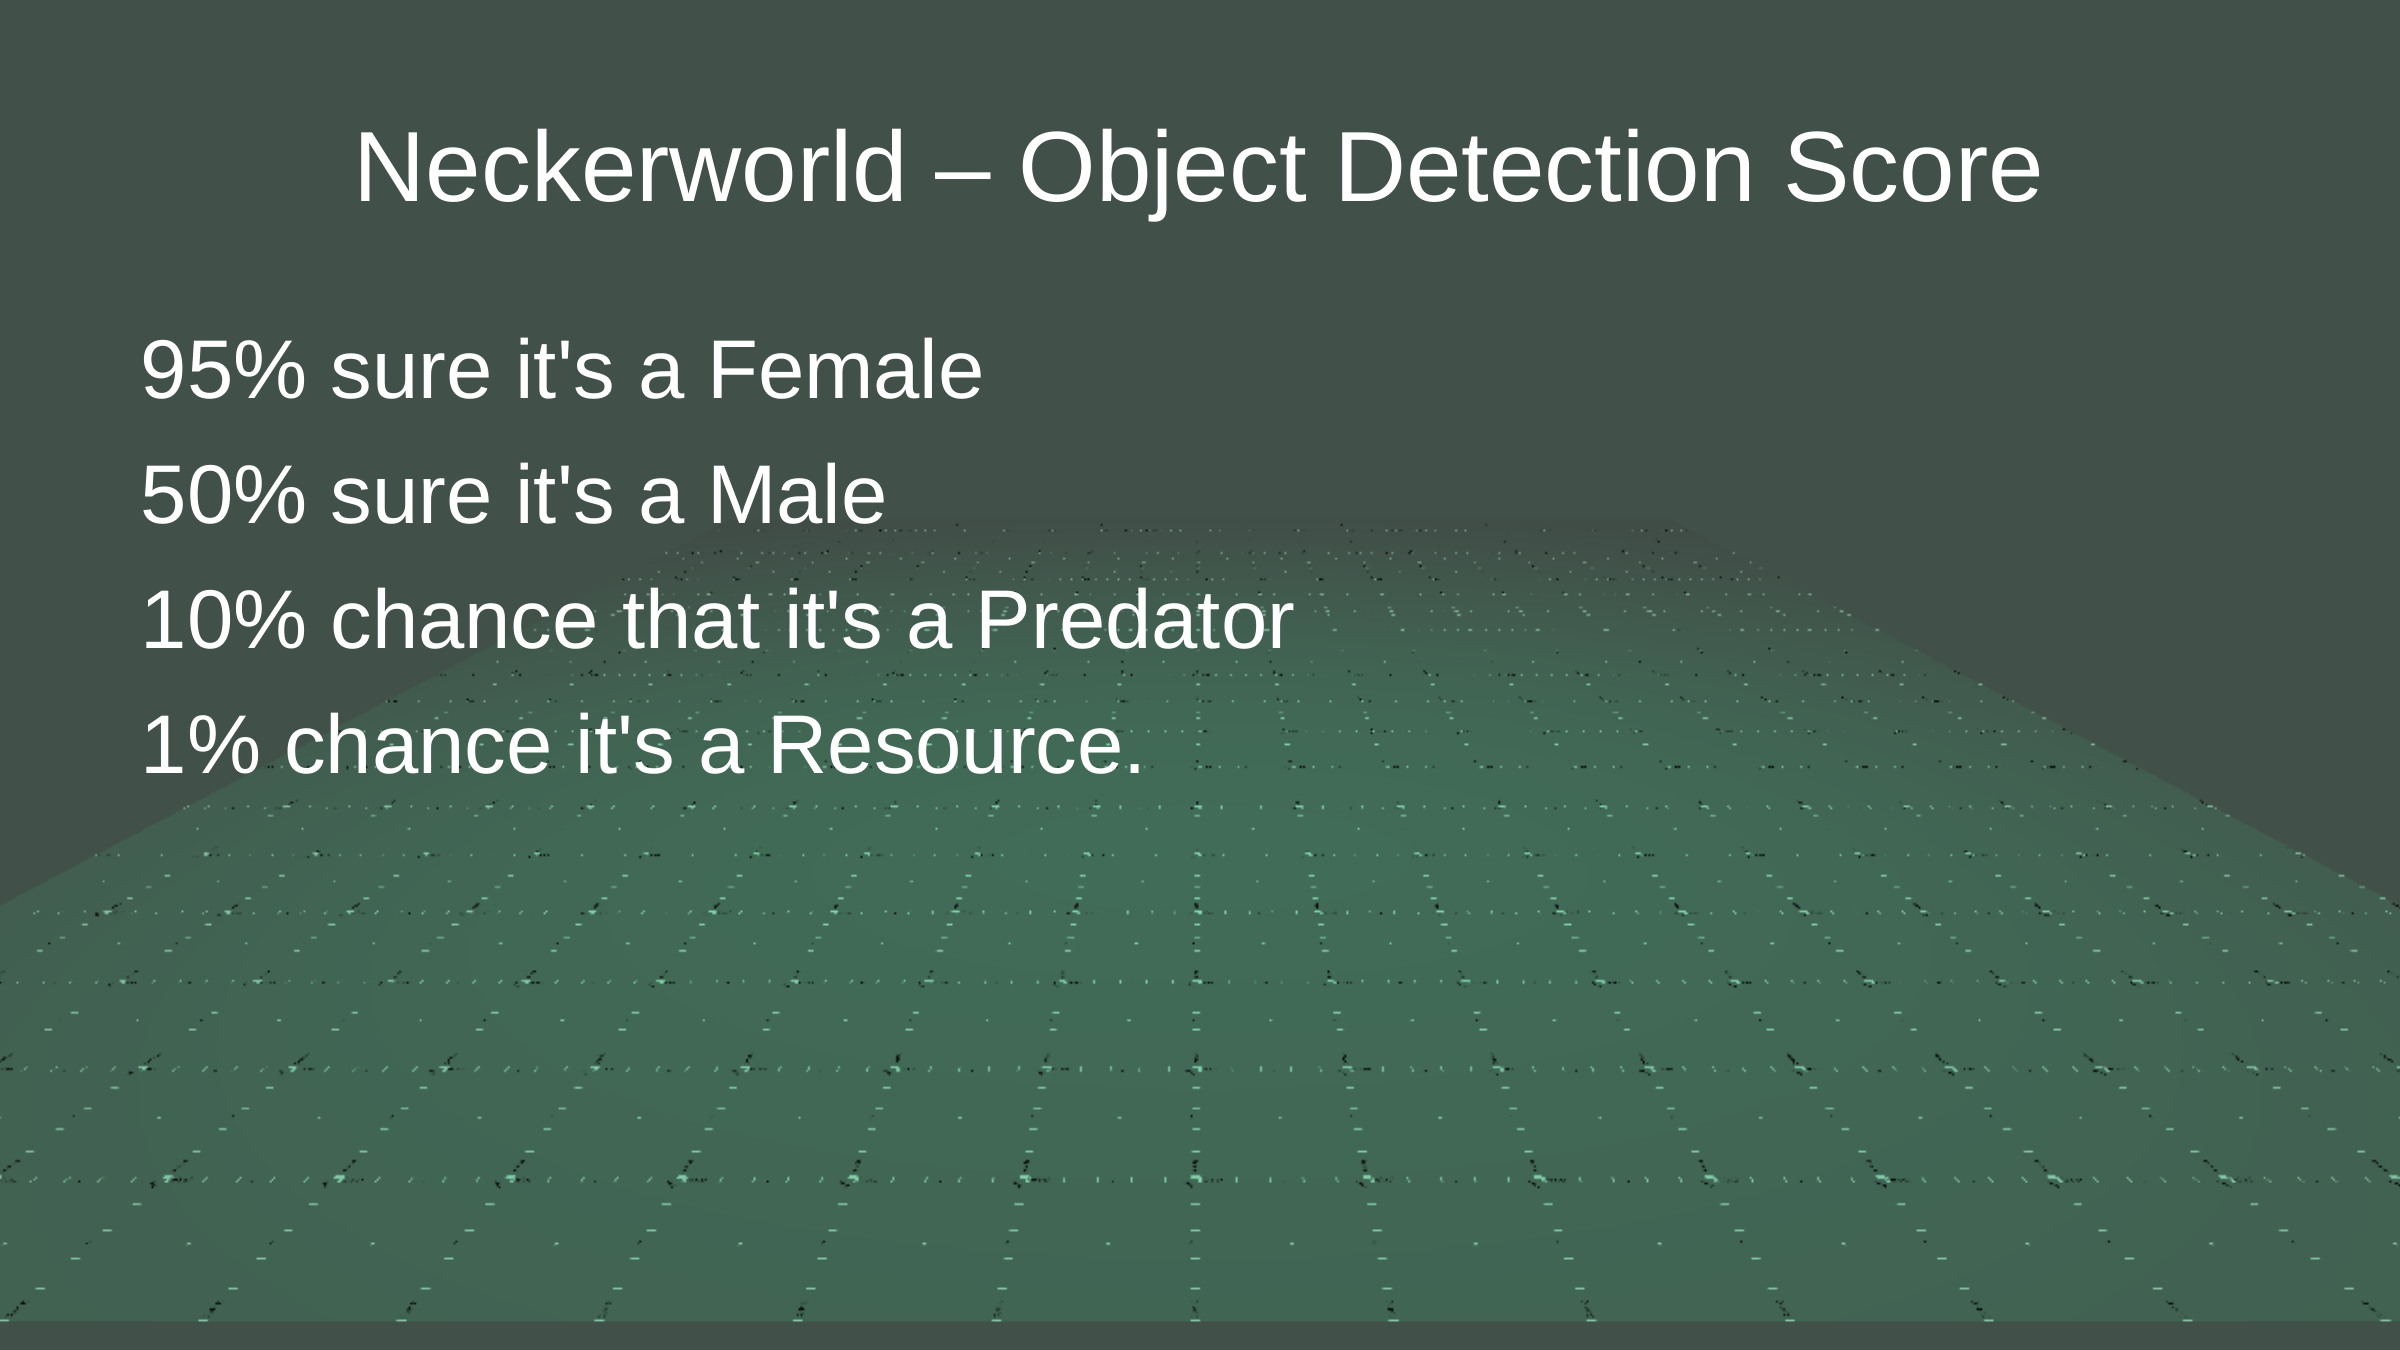

# Neckerworld – Object Detection Score
95% sure it's a Female
50% sure it's a Male
10% chance that it's a Predator
1% chance it's a Resource.